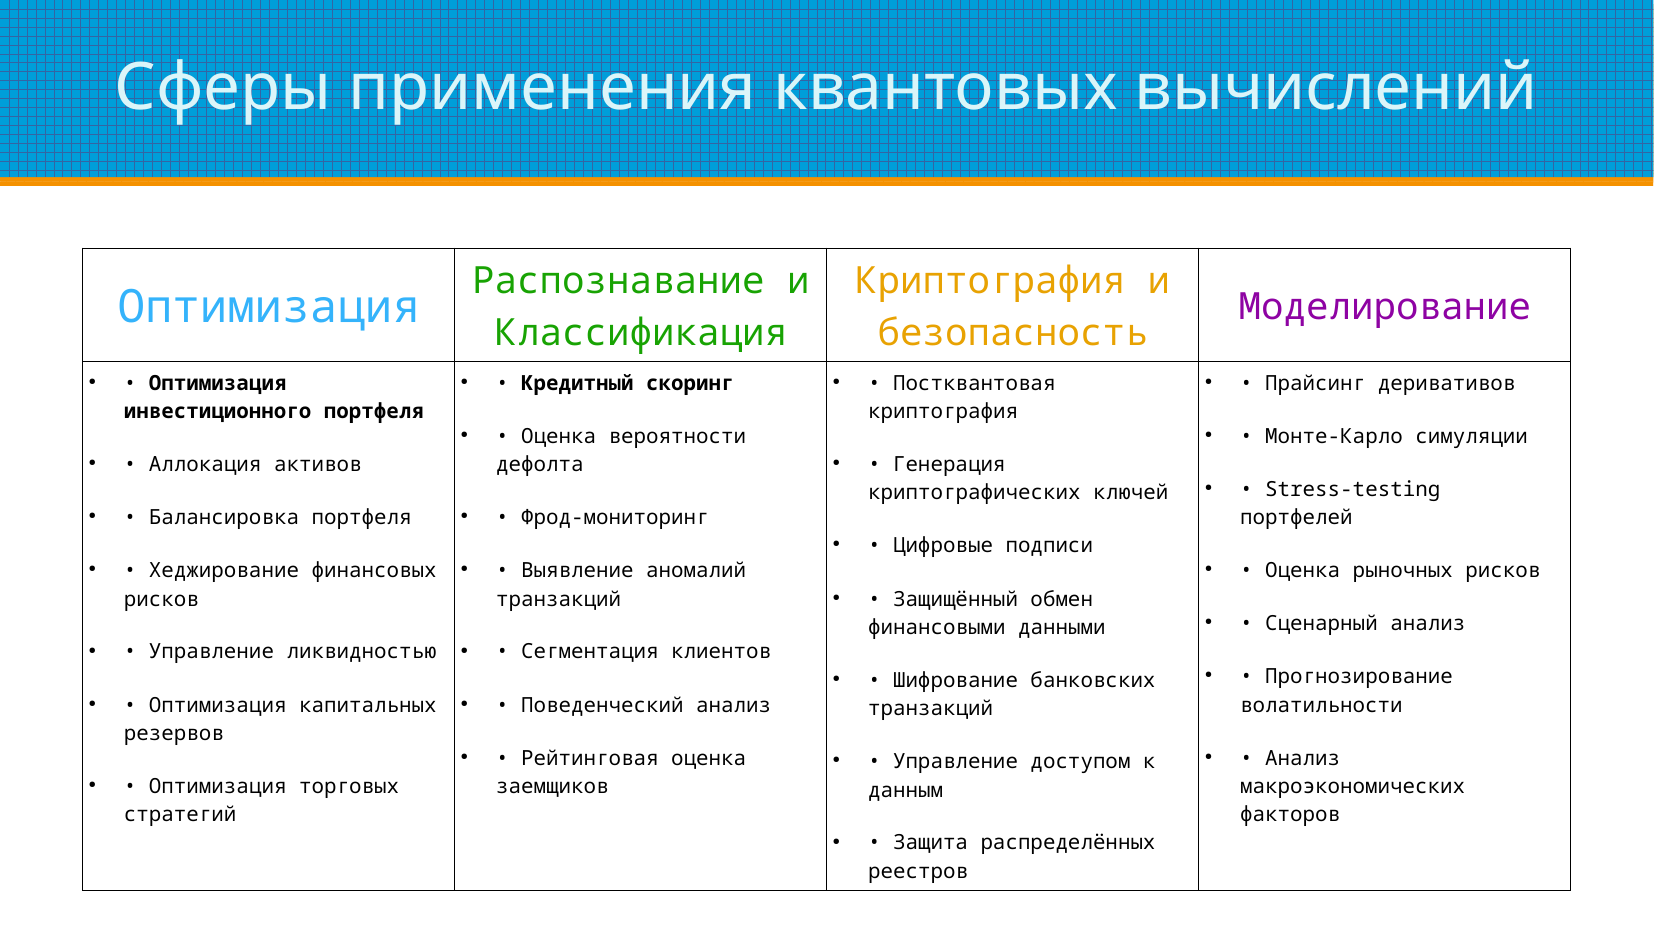

# Сферы применения квантовых вычислений
| Оптимизация | Распознавание и Классификация | Криптография и безопасность | Моделирование |
| --- | --- | --- | --- |
| • Оптимизация инвестиционного портфеля • Аллокация активов • Балансировка портфеля • Хеджирование финансовых рисков • Управление ликвидностью • Оптимизация капитальных резервов • Оптимизация торговых стратегий | • Кредитный скоринг • Оценка вероятности дефолта • Фрод-мониторинг • Выявление аномалий транзакций • Сегментация клиентов • Поведенческий анализ • Рейтинговая оценка заемщиков | • Постквантовая криптография • Генерация криптографических ключей • Цифровые подписи • Защищённый обмен финансовыми данными • Шифрование банковских транзакций • Управление доступом к данным • Защита распределённых реестров | • Прайсинг деривативов • Монте-Карло симуляции • Stress-testing портфелей • Оценка рыночных рисков • Сценарный анализ • Прогнозирование волатильности • Анализ макроэкономических факторов |